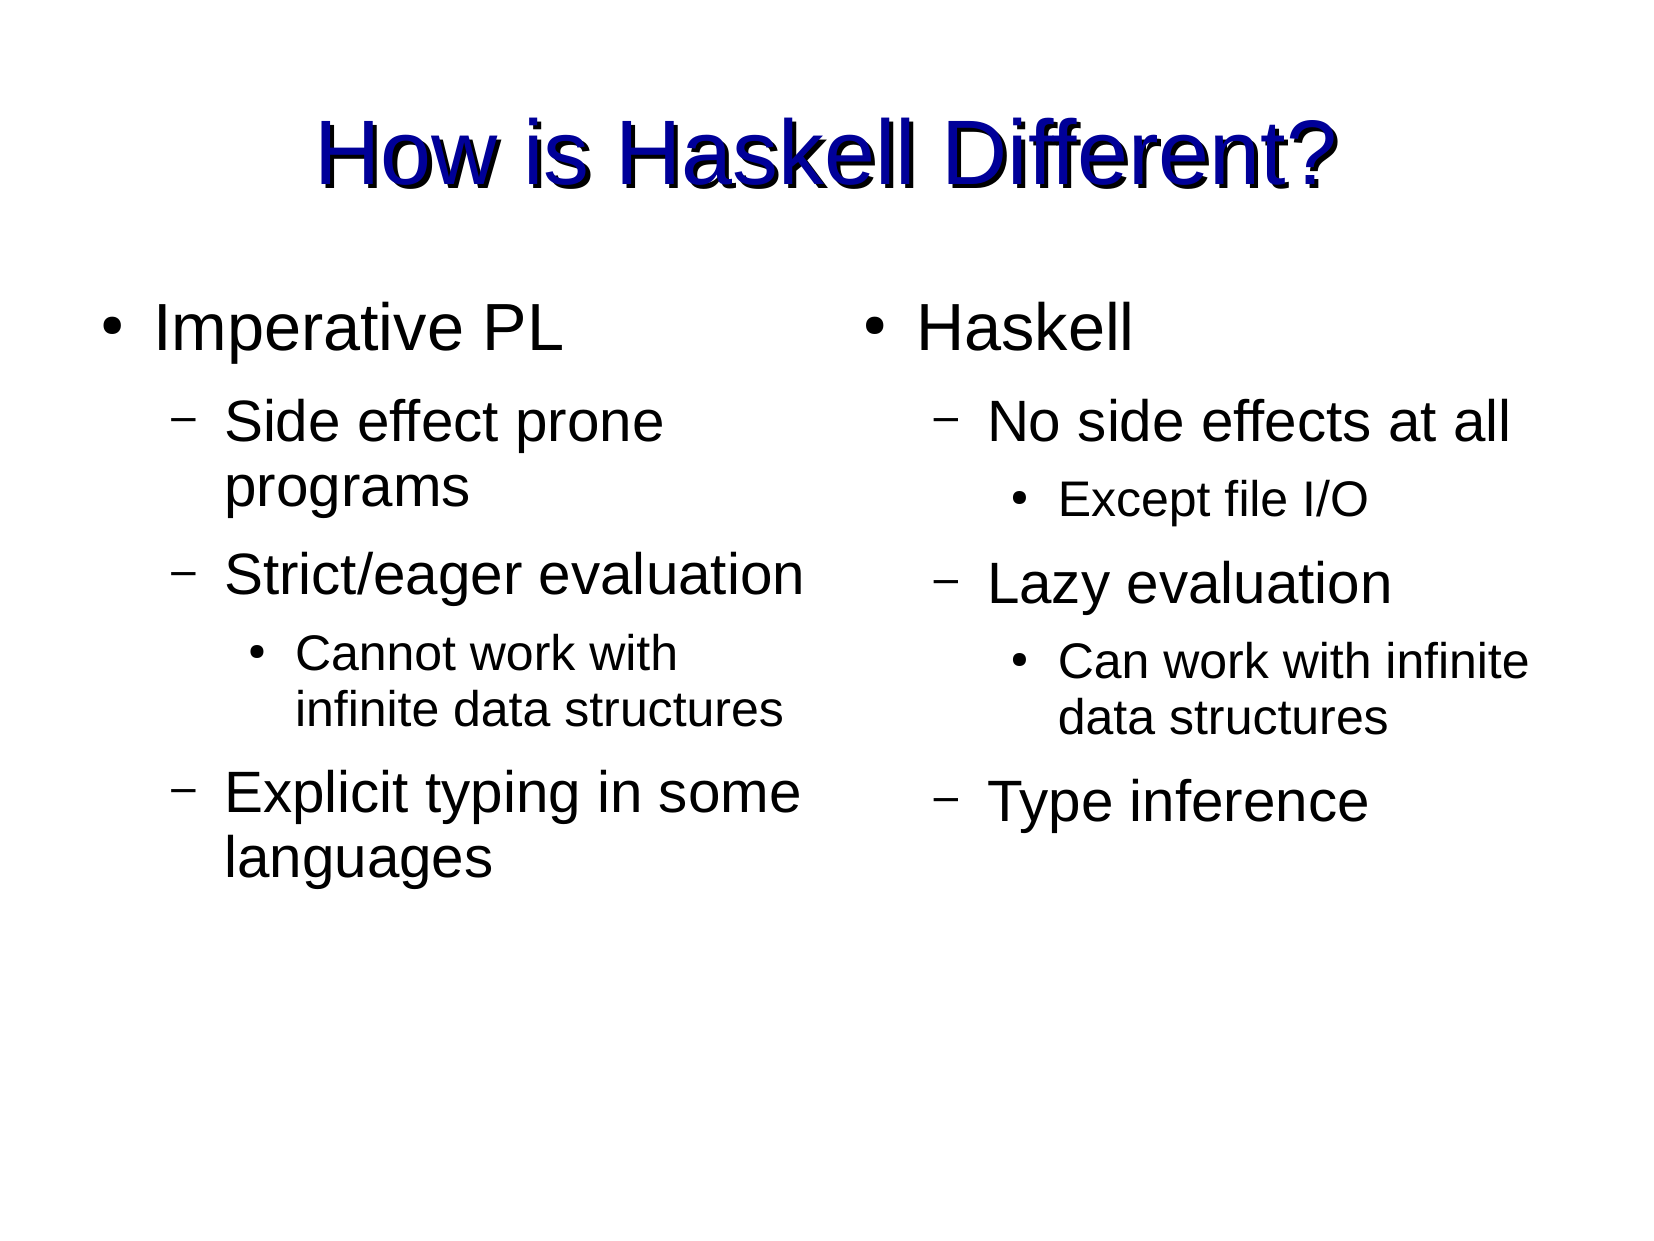

# How is Haskell Different?
Imperative PL
Side effect prone programs
Strict/eager evaluation
Cannot work with infinite data structures
Explicit typing in some languages
Haskell
No side effects at all
Except file I/O
Lazy evaluation
Can work with infinite data structures
Type inference